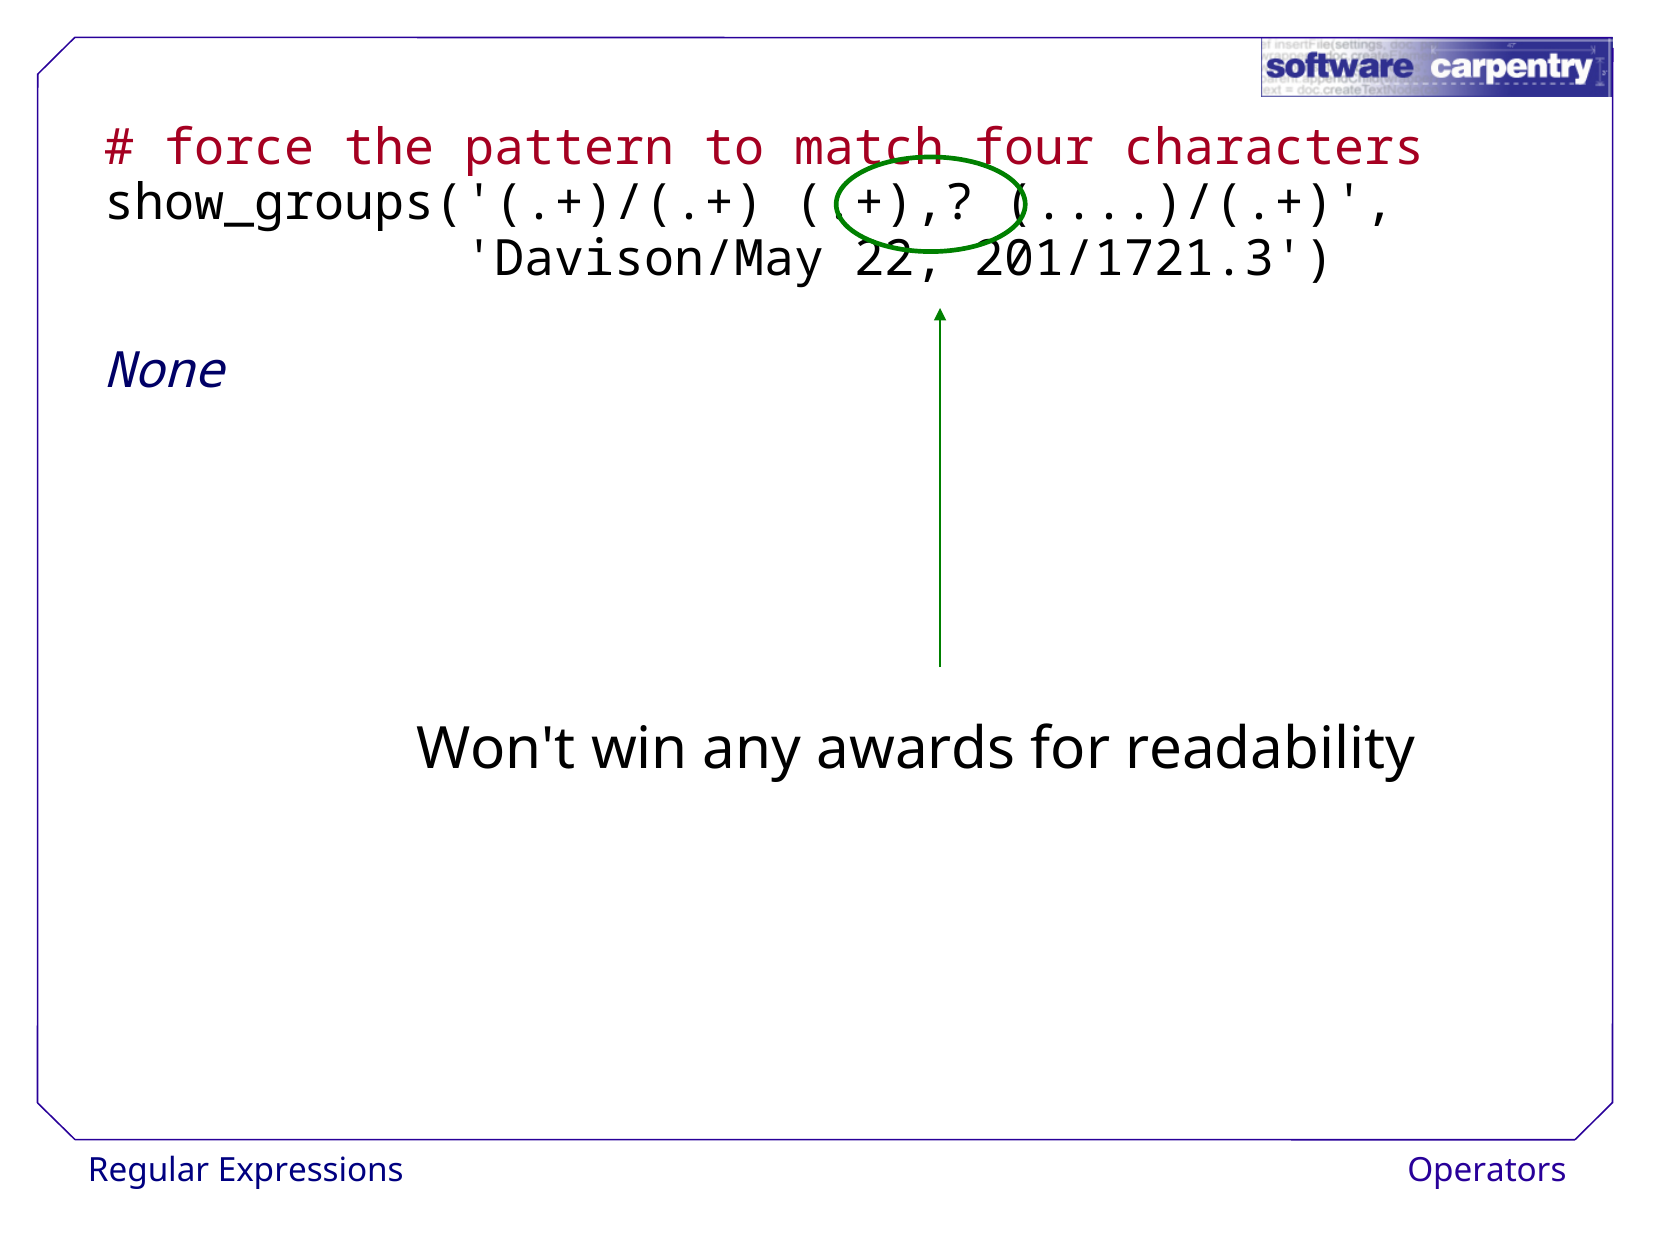

# force the pattern to match four characters
show_groups('(.+)/(.+) (.+),? (....)/(.+)',
 'Davison/May 22, 201/1721.3')
None
Won't win any awards for readability